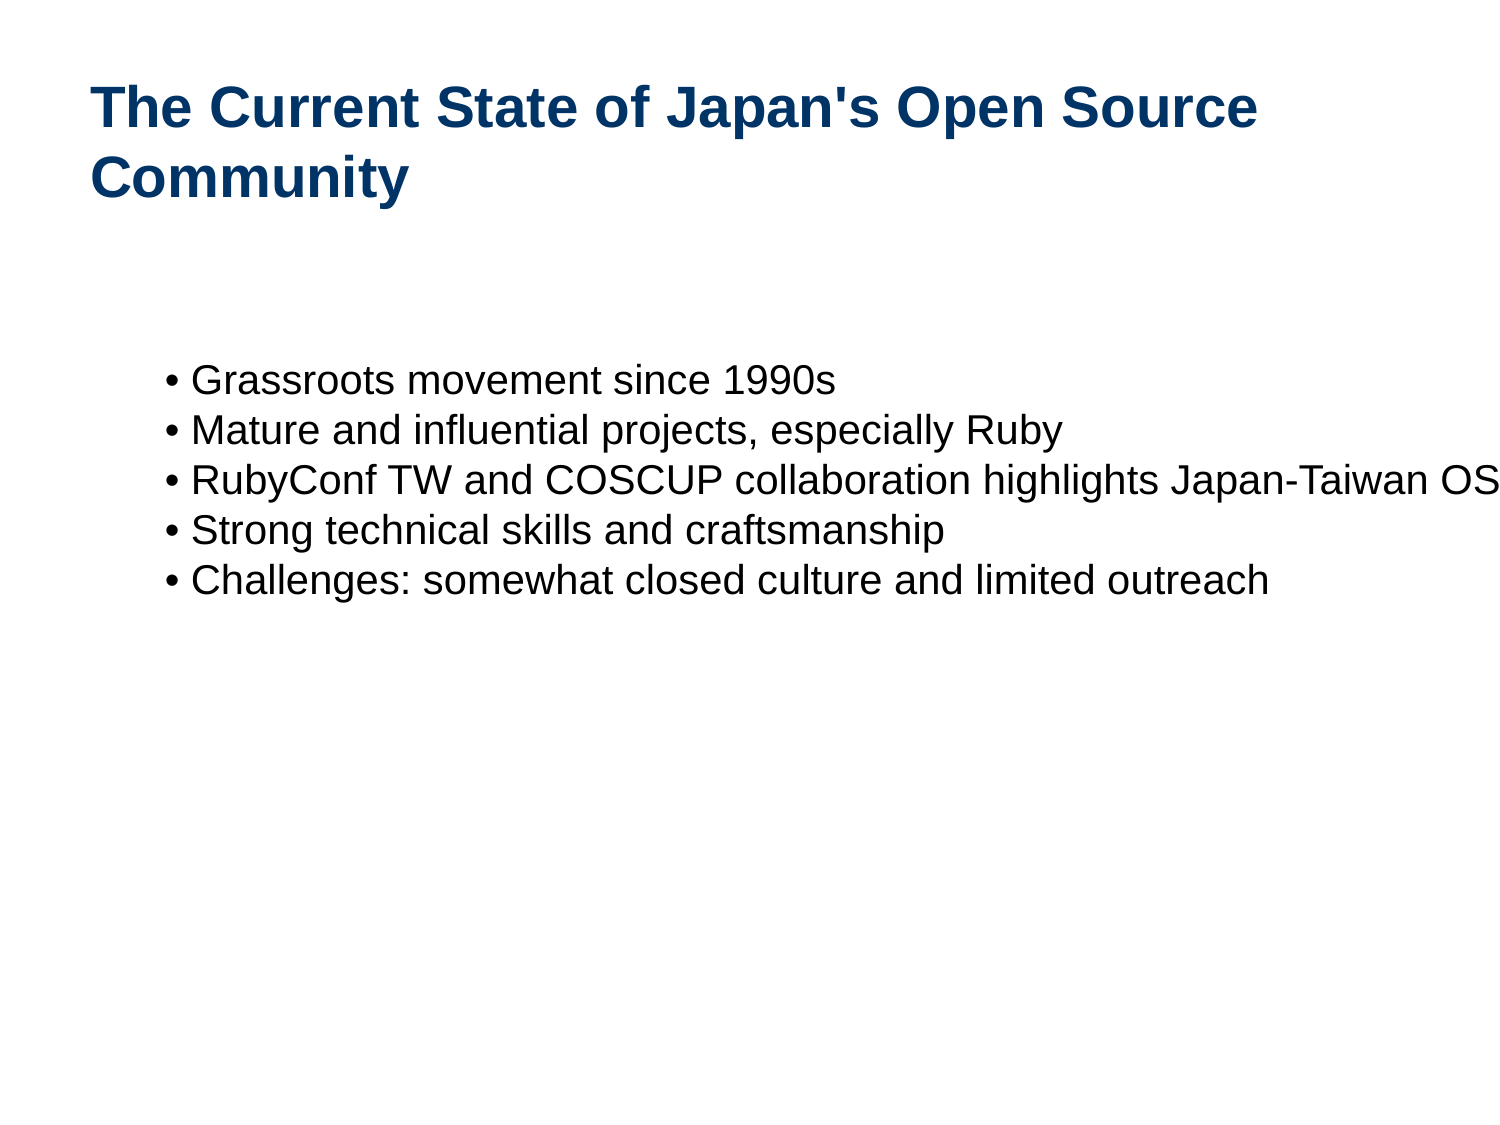

# The Current State of Japan's Open Source Community
• Grassroots movement since 1990s
• Mature and influential projects, especially Ruby
• RubyConf TW and COSCUP collaboration highlights Japan-Taiwan OSS ties
• Strong technical skills and craftsmanship
• Challenges: somewhat closed culture and limited outreach